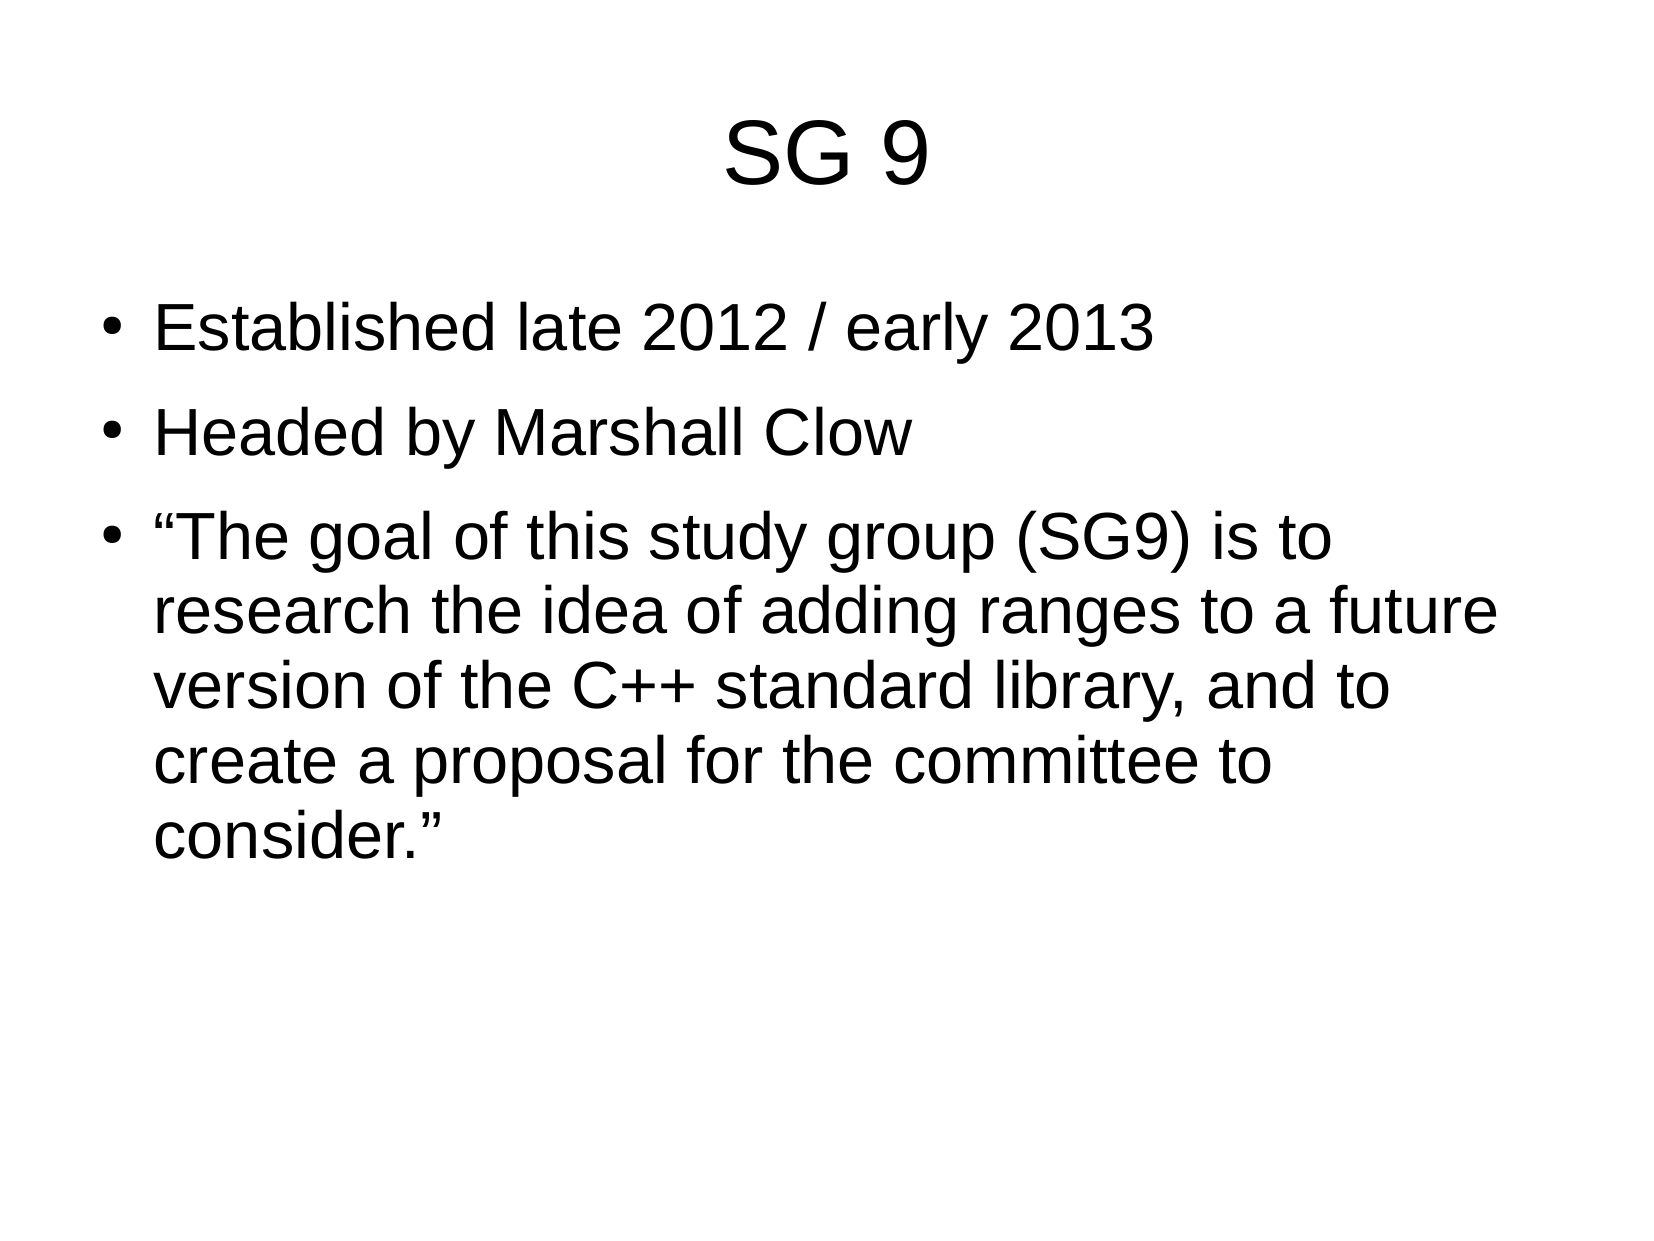

# SG 9
Established late 2012 / early 2013
Headed by Marshall Clow
“The goal of this study group (SG9) is to research the idea of adding ranges to a future version of the C++ standard library, and to create a proposal for the committee to consider.”